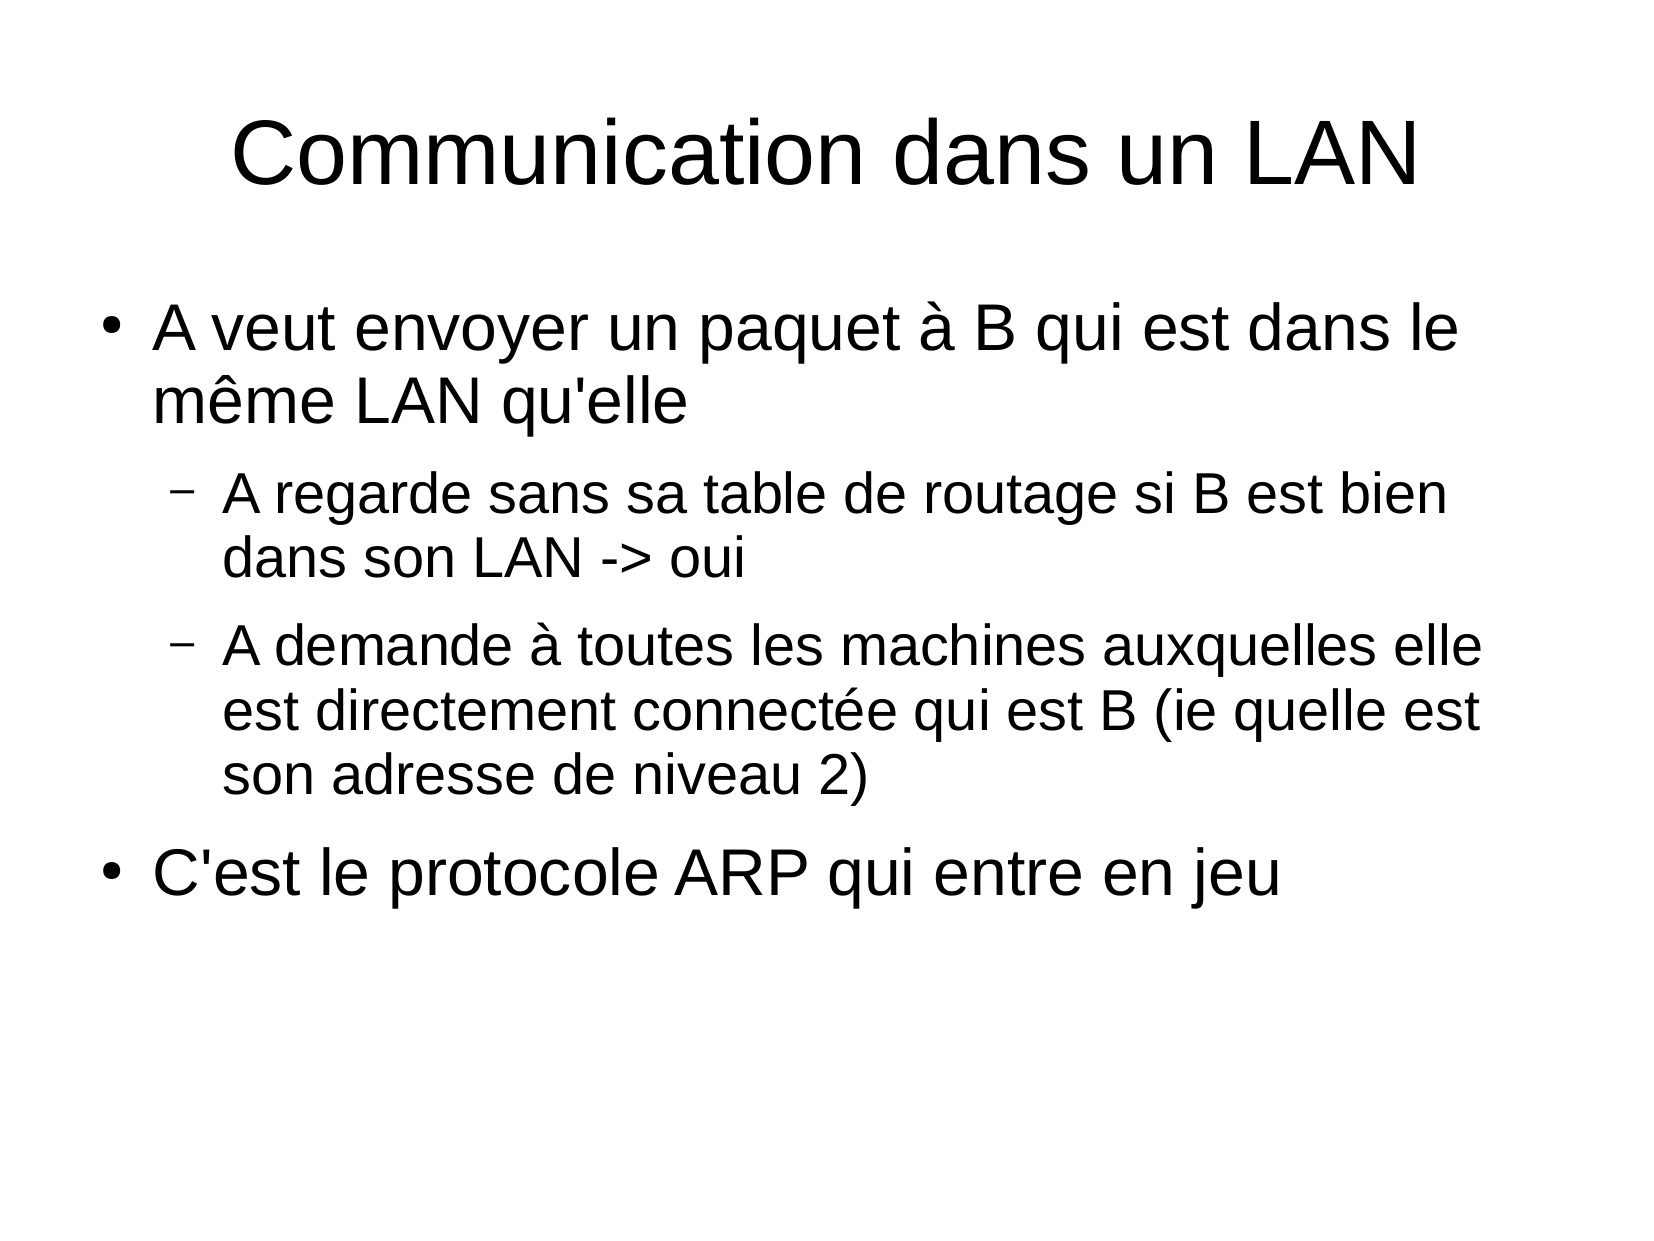

# Communication dans un LAN
A veut envoyer un paquet à B qui est dans le même LAN qu'elle
A regarde sans sa table de routage si B est bien dans son LAN -> oui
A demande à toutes les machines auxquelles elle est directement connectée qui est B (ie quelle est son adresse de niveau 2)
C'est le protocole ARP qui entre en jeu